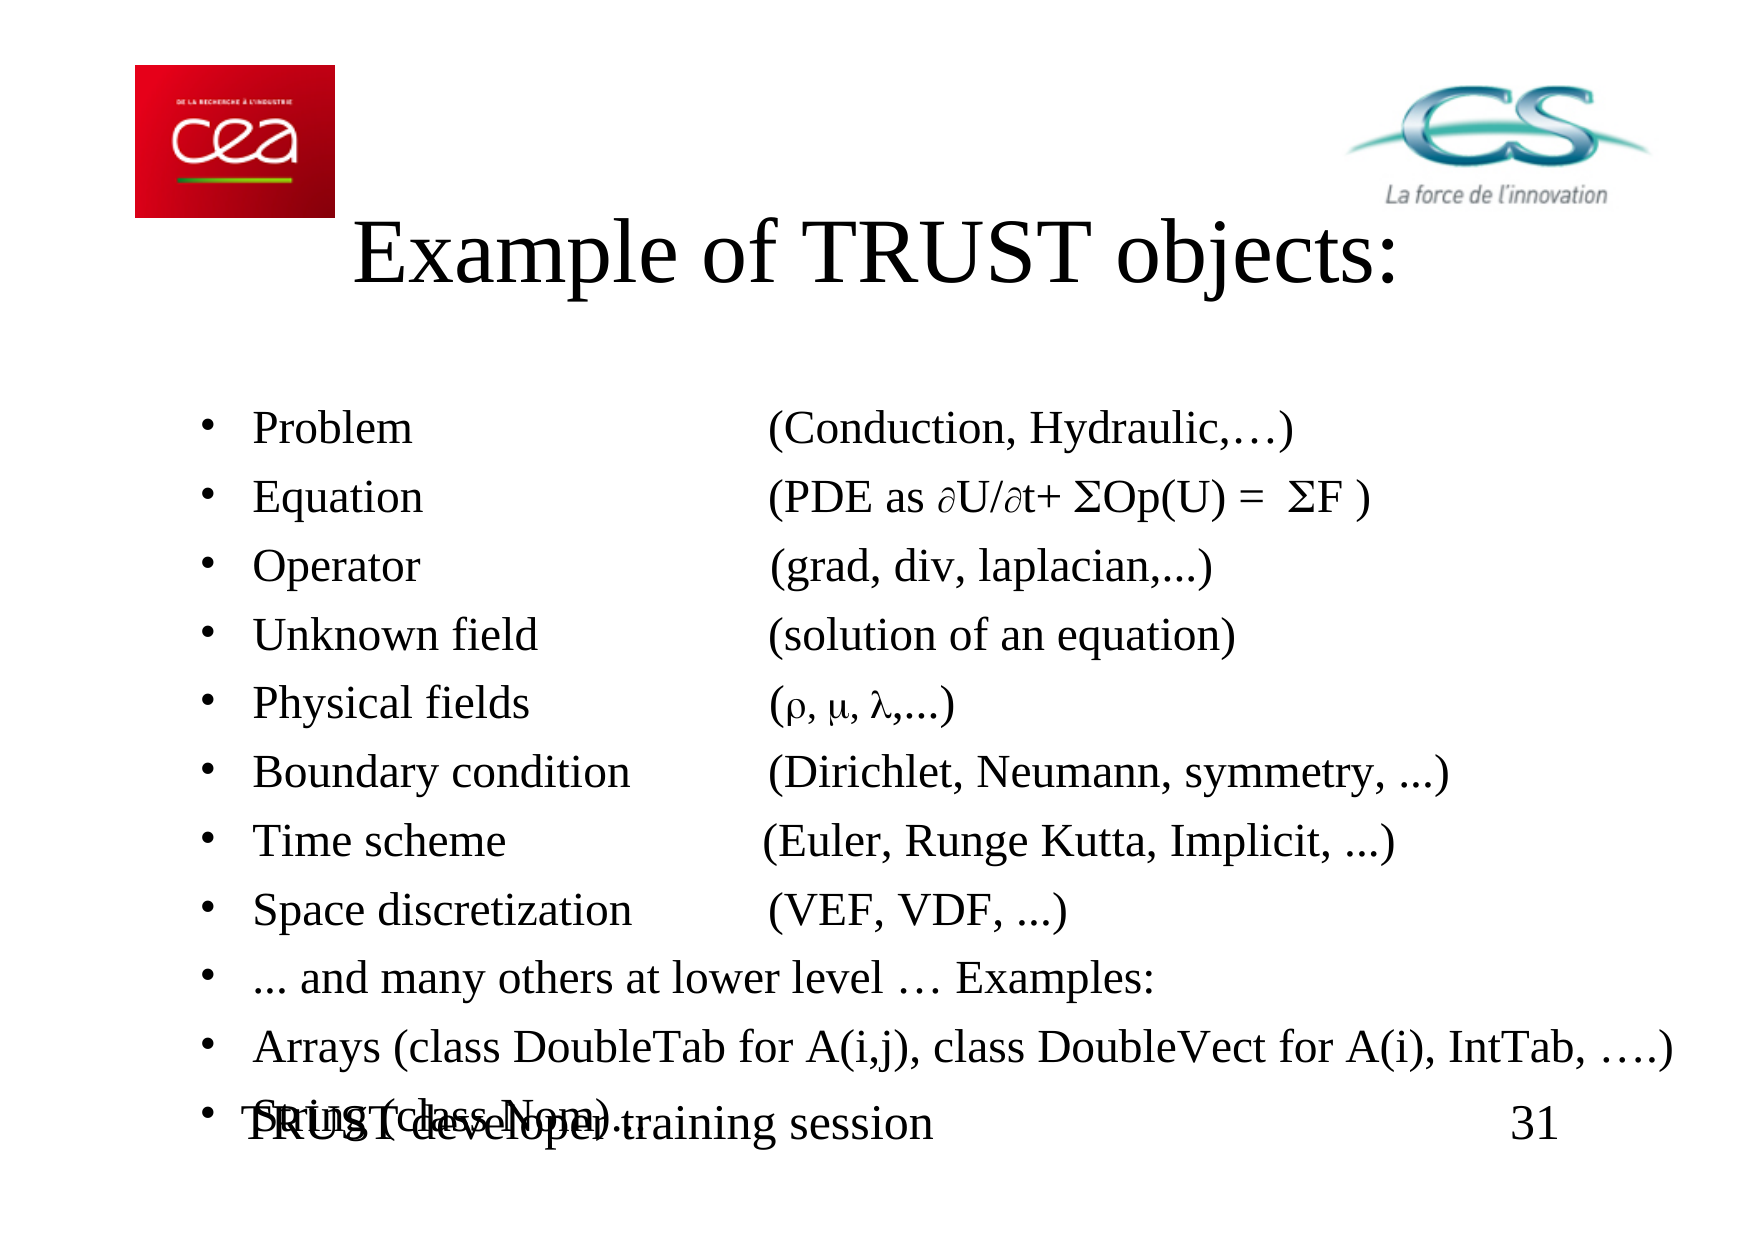

# Example of TRUST objects:
Problem			 	 	(Conduction, Hydraulic,…)
Equation 			 			 	(PDE as ¶U/¶t+ Op(U) =F )
Operator						 (grad, div, laplacian,...)
Unknown field			 	(solution of an equation)
Physical fields 				 (, , ,...)
Boundary condition 	(Dirichlet, Neumann, symmetry, ...)
Time scheme 							 			 (Euler, Runge Kutta, Implicit, ...)
Space discretization 	(VEF, VDF, ...)
... and many others at lower level … Examples:
Arrays (class DoubleTab for A(i,j), class DoubleVect for A(i), IntTab, ….)
String (class Nom)...
TRUST developer training session
31